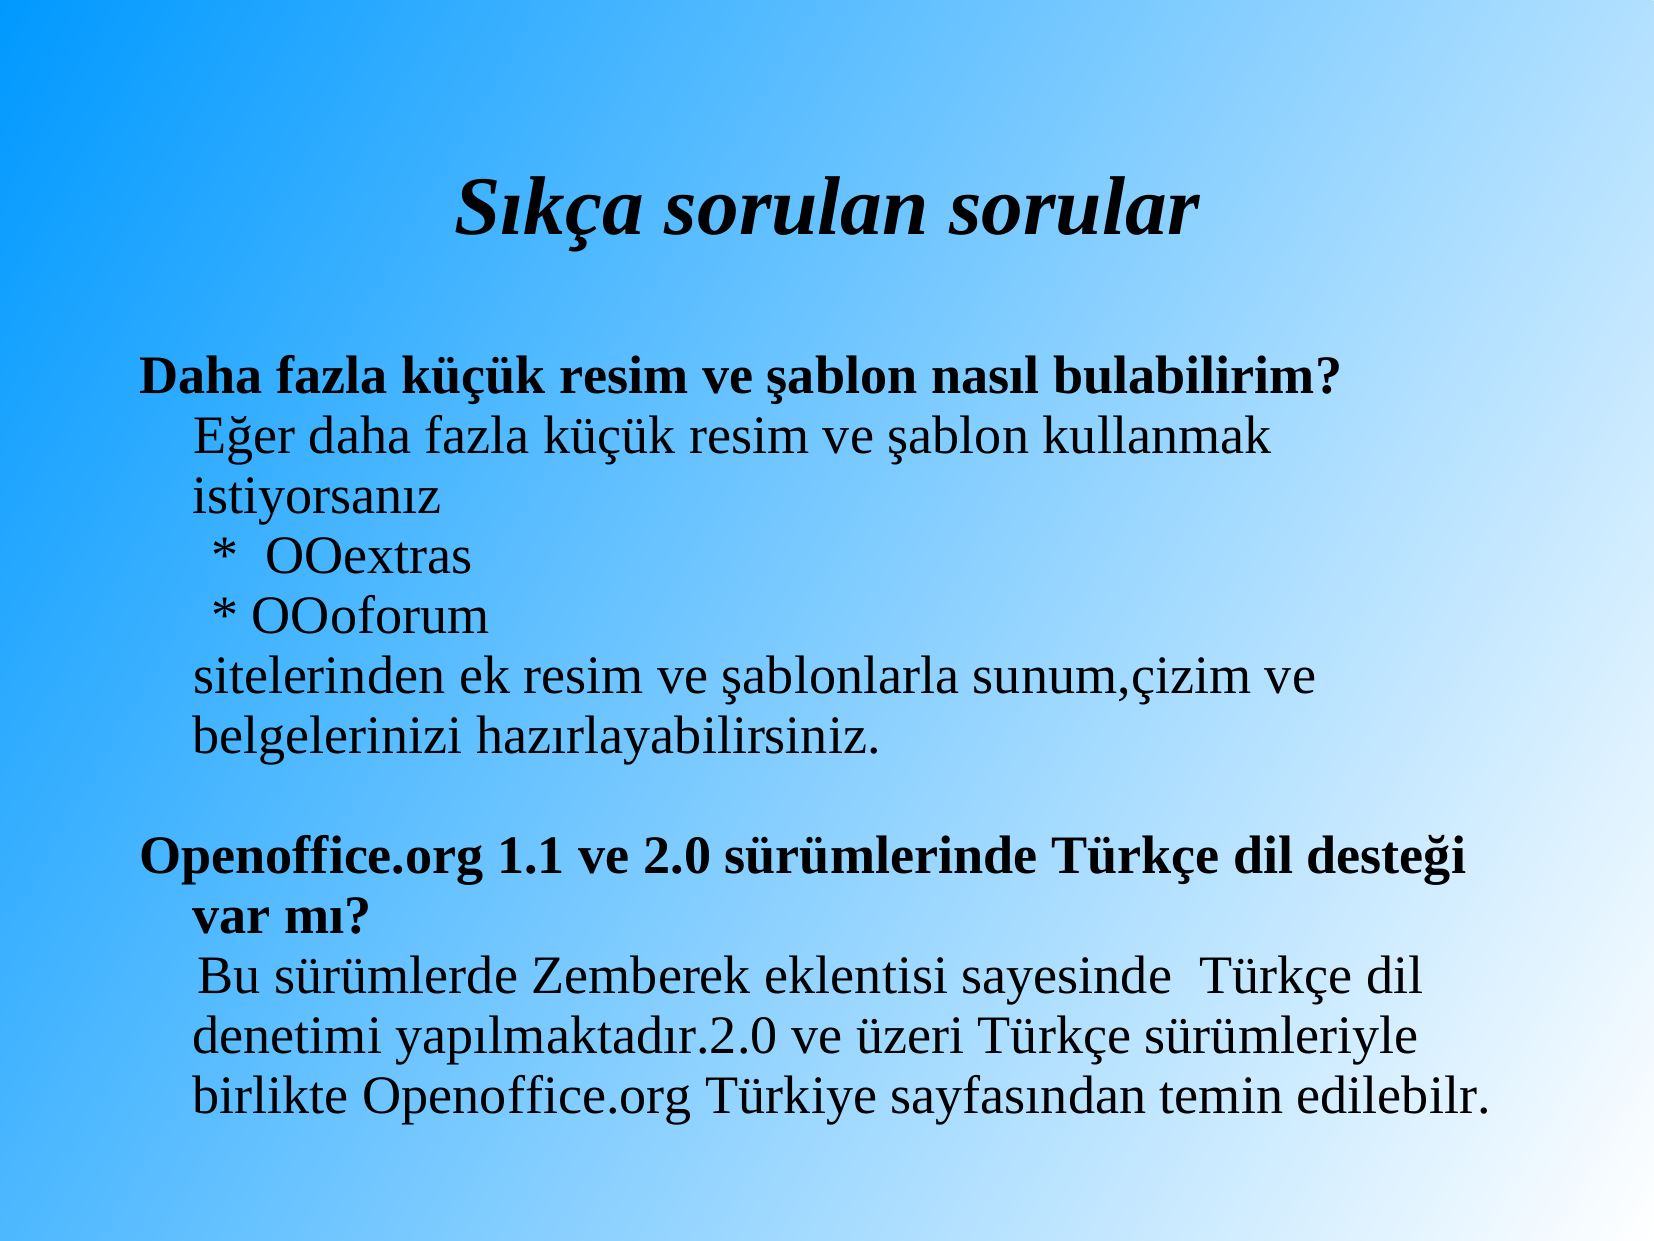

# Sıkça sorulan sorular
Daha fazla küçük resim ve şablon nasıl bulabilirim?
 Eğer daha fazla küçük resim ve şablon kullanmak istiyorsanız
 * OOextras
 * OOoforum
 sitelerinden ek resim ve şablonlarla sunum,çizim ve belgelerinizi hazırlayabilirsiniz.
Openoffice.org 1.1 ve 2.0 sürümlerinde Türkçe dil desteği var mı?
 Bu sürümlerde Zemberek eklentisi sayesinde Türkçe dil denetimi yapılmaktadır.2.0 ve üzeri Türkçe sürümleriyle birlikte Openoffice.org Türkiye sayfasından temin edilebilr.